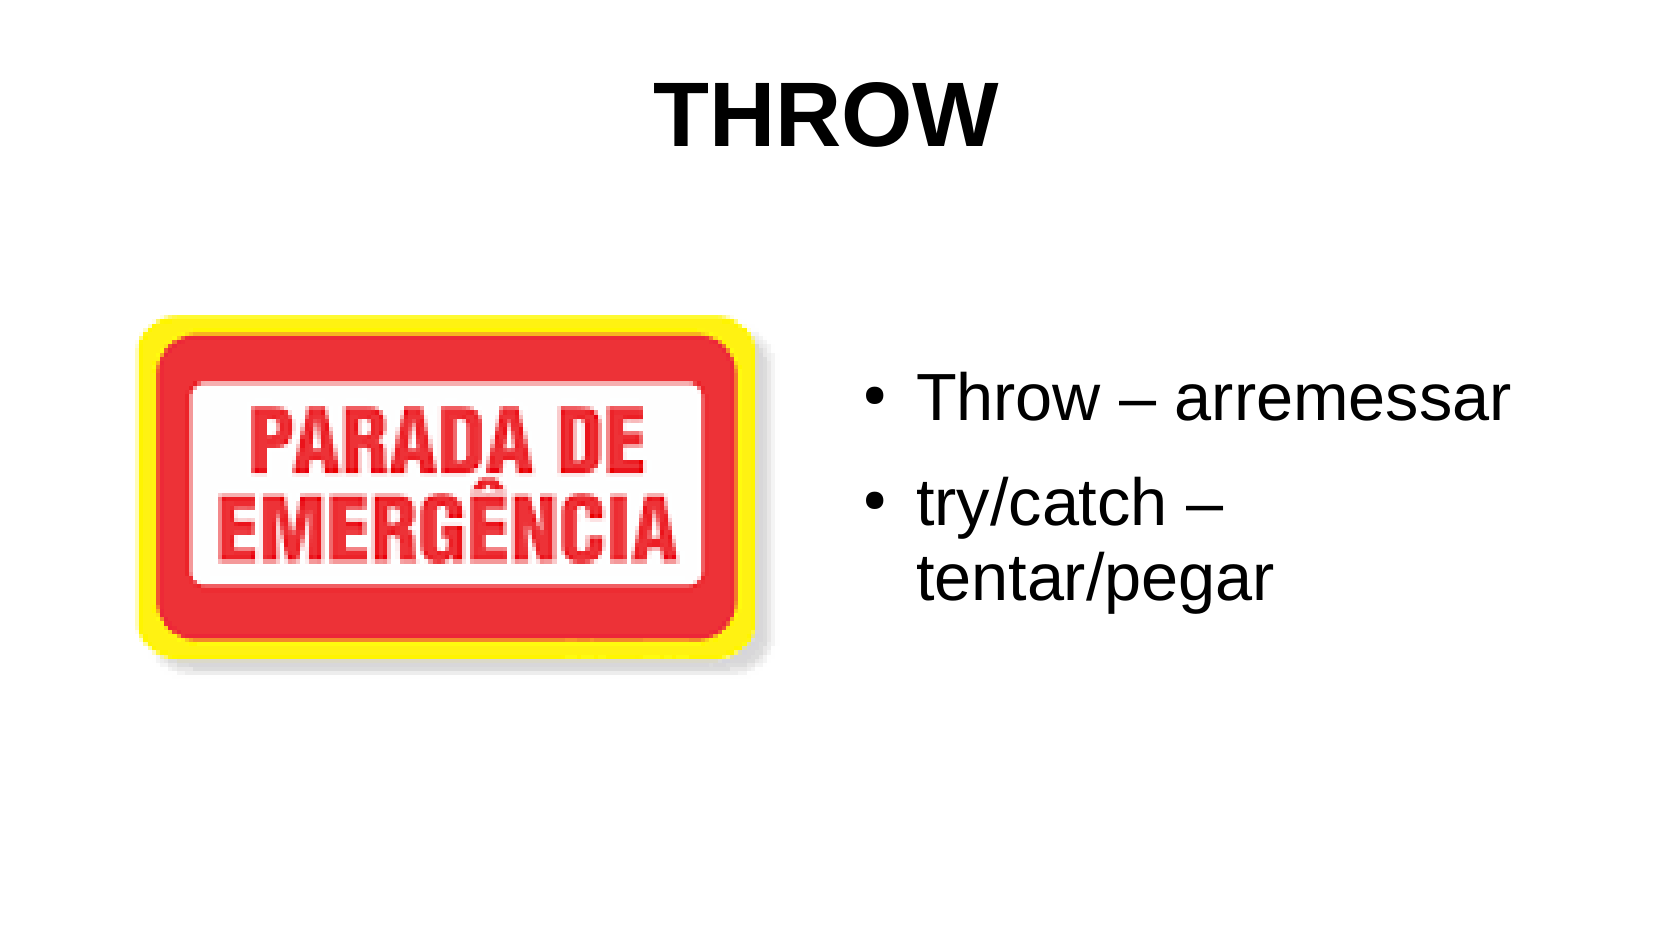

# THROW
Throw – arremessar
try/catch – tentar/pegar